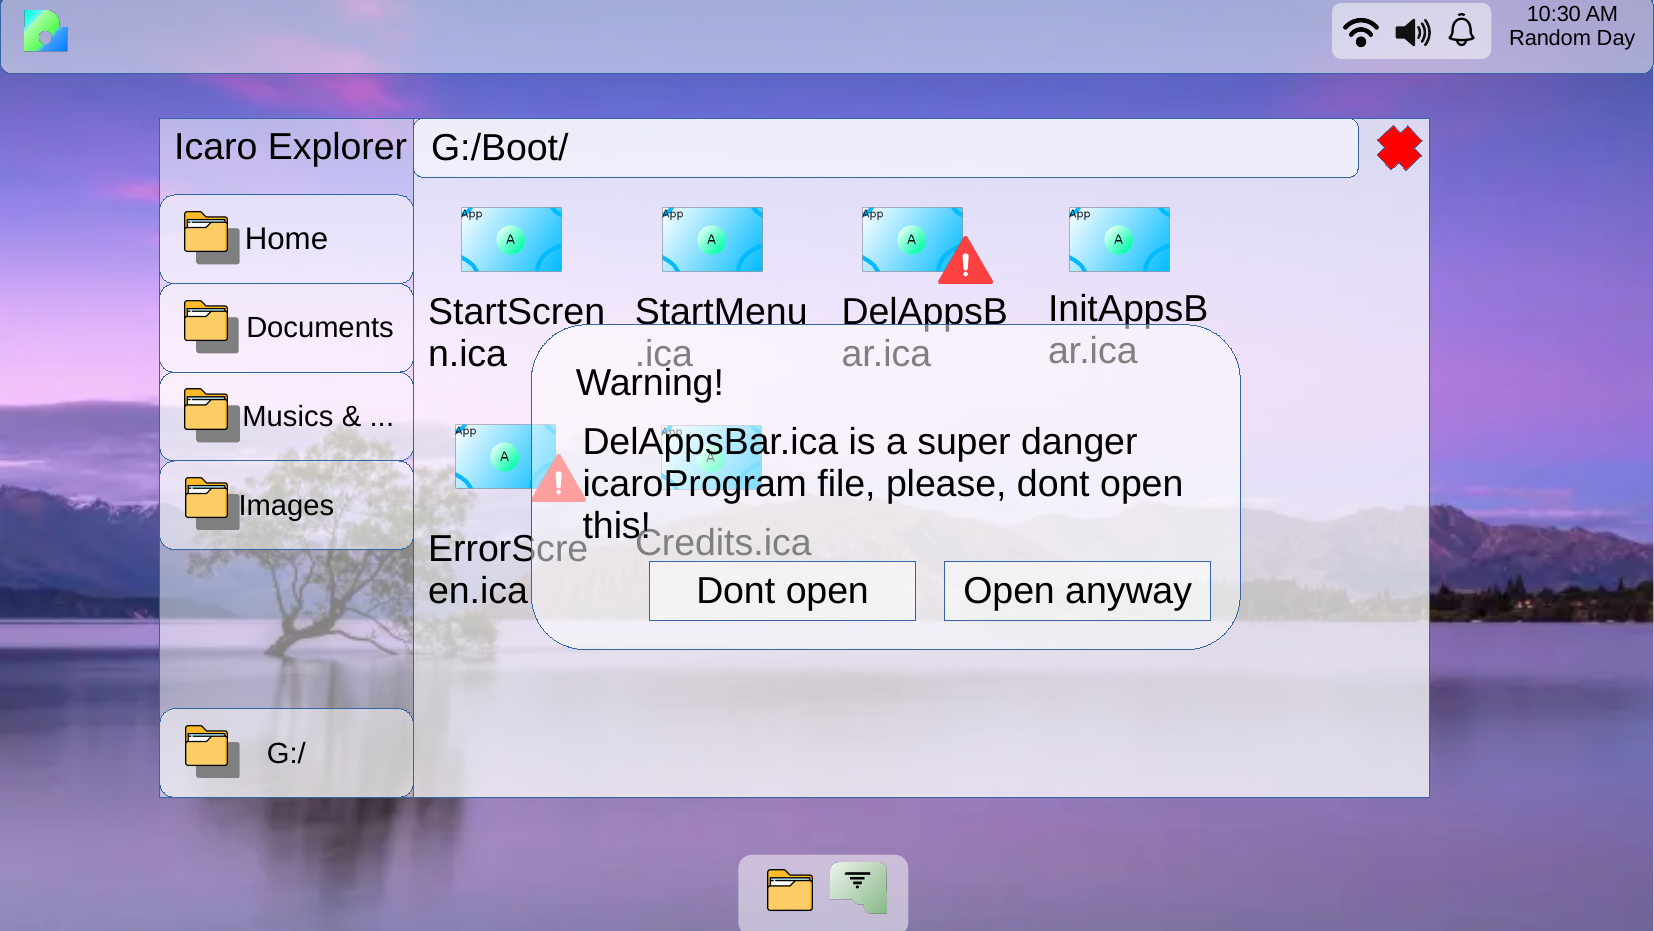

10:30 AM
Random Day
Icaro Explorer
G:/Boot/
Home
InitAppsBar.ica
Documents
StartScrenn.ica
StartMenu.ica
DelAppsBar.ica
Warning!
Musics & ...
DelAppsBar.ica is a super danger icaroProgram file, please, dont open this!
Images
Credits.ica
ErrorScreen.ica
Dont open
Open anyway
G:/